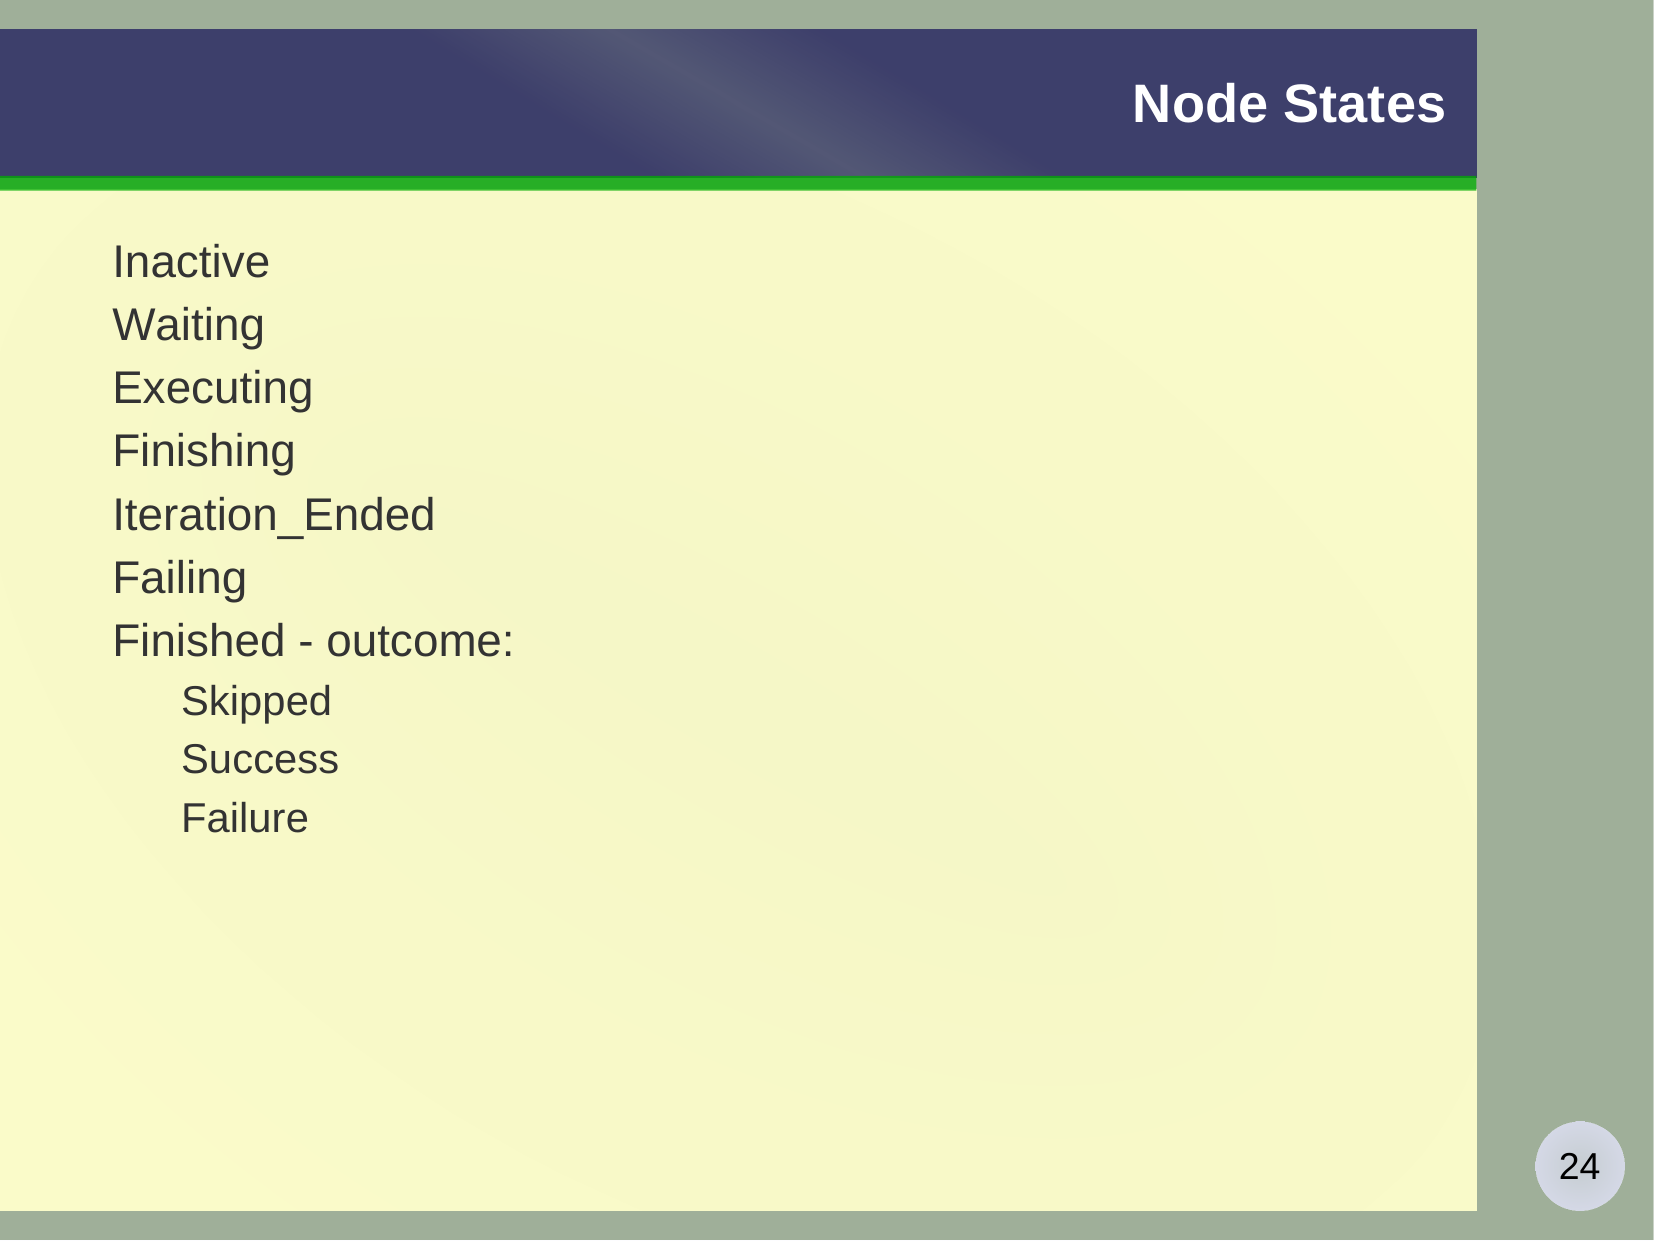

# Node States
Inactive
Waiting
Executing
Finishing
Iteration_Ended
Failing
Finished - outcome:
Skipped
Success
Failure